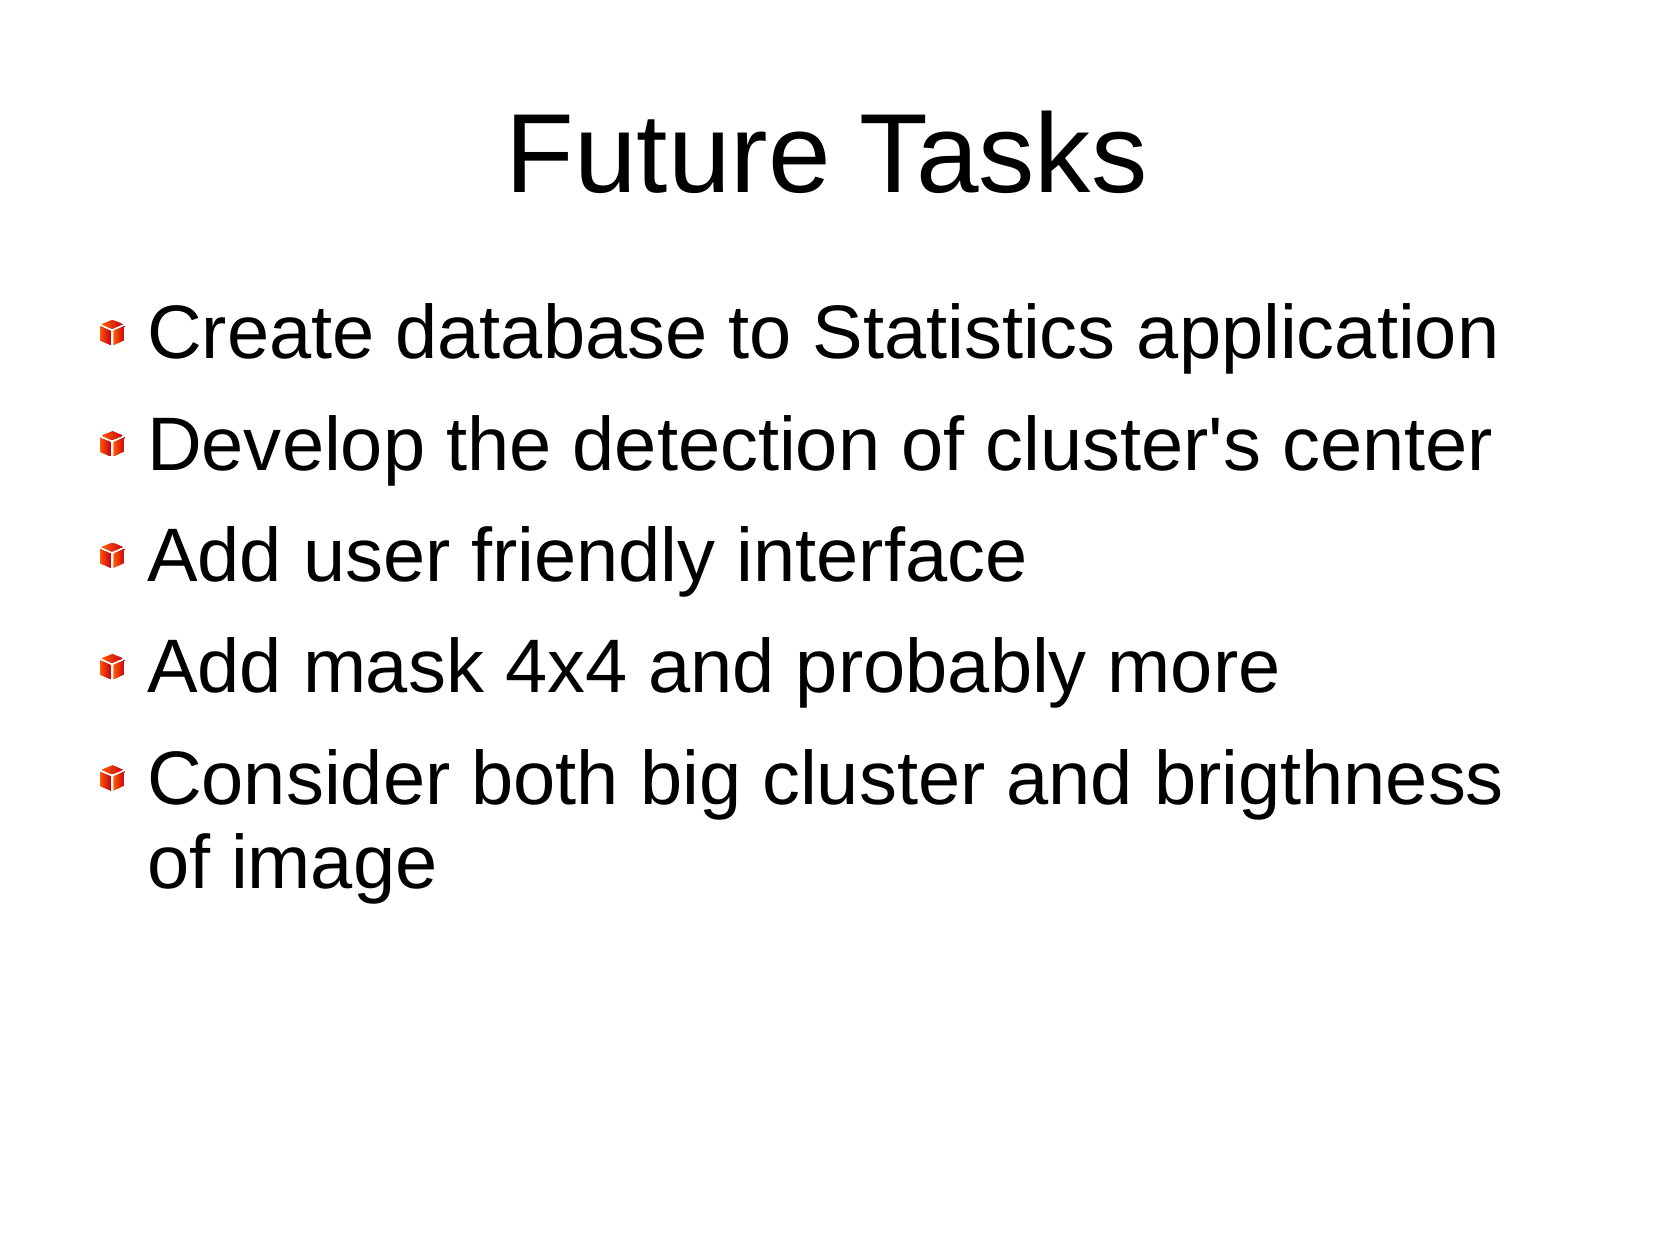

# Future Tasks
Create database to Statistics application
Develop the detection of cluster's center
Add user friendly interface
Add mask 4x4 and probably more
Consider both big cluster and brigthness of image